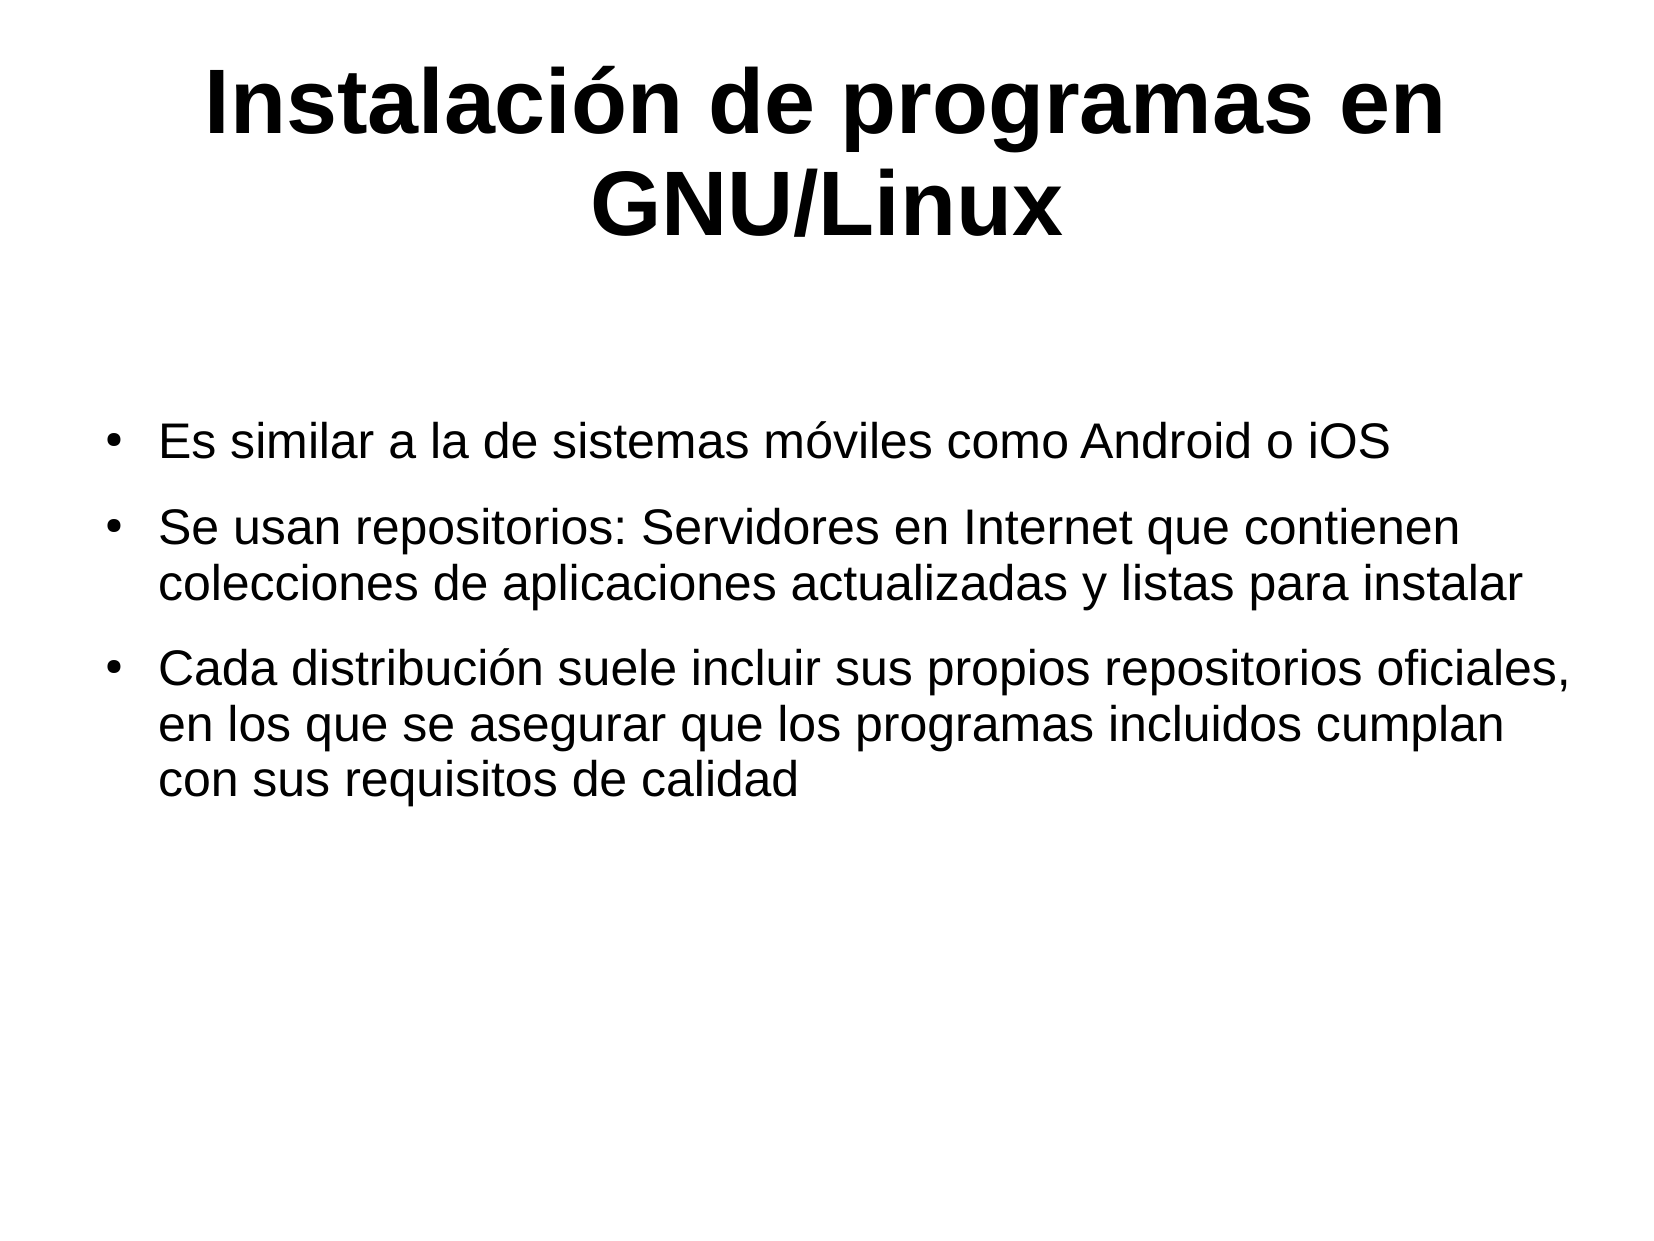

# Instalación de programas en GNU/Linux
Es similar a la de sistemas móviles como Android o iOS
Se usan repositorios: Servidores en Internet que contienen colecciones de aplicaciones actualizadas y listas para instalar
Cada distribución suele incluir sus propios repositorios oficiales, en los que se asegurar que los programas incluidos cumplan con sus requisitos de calidad